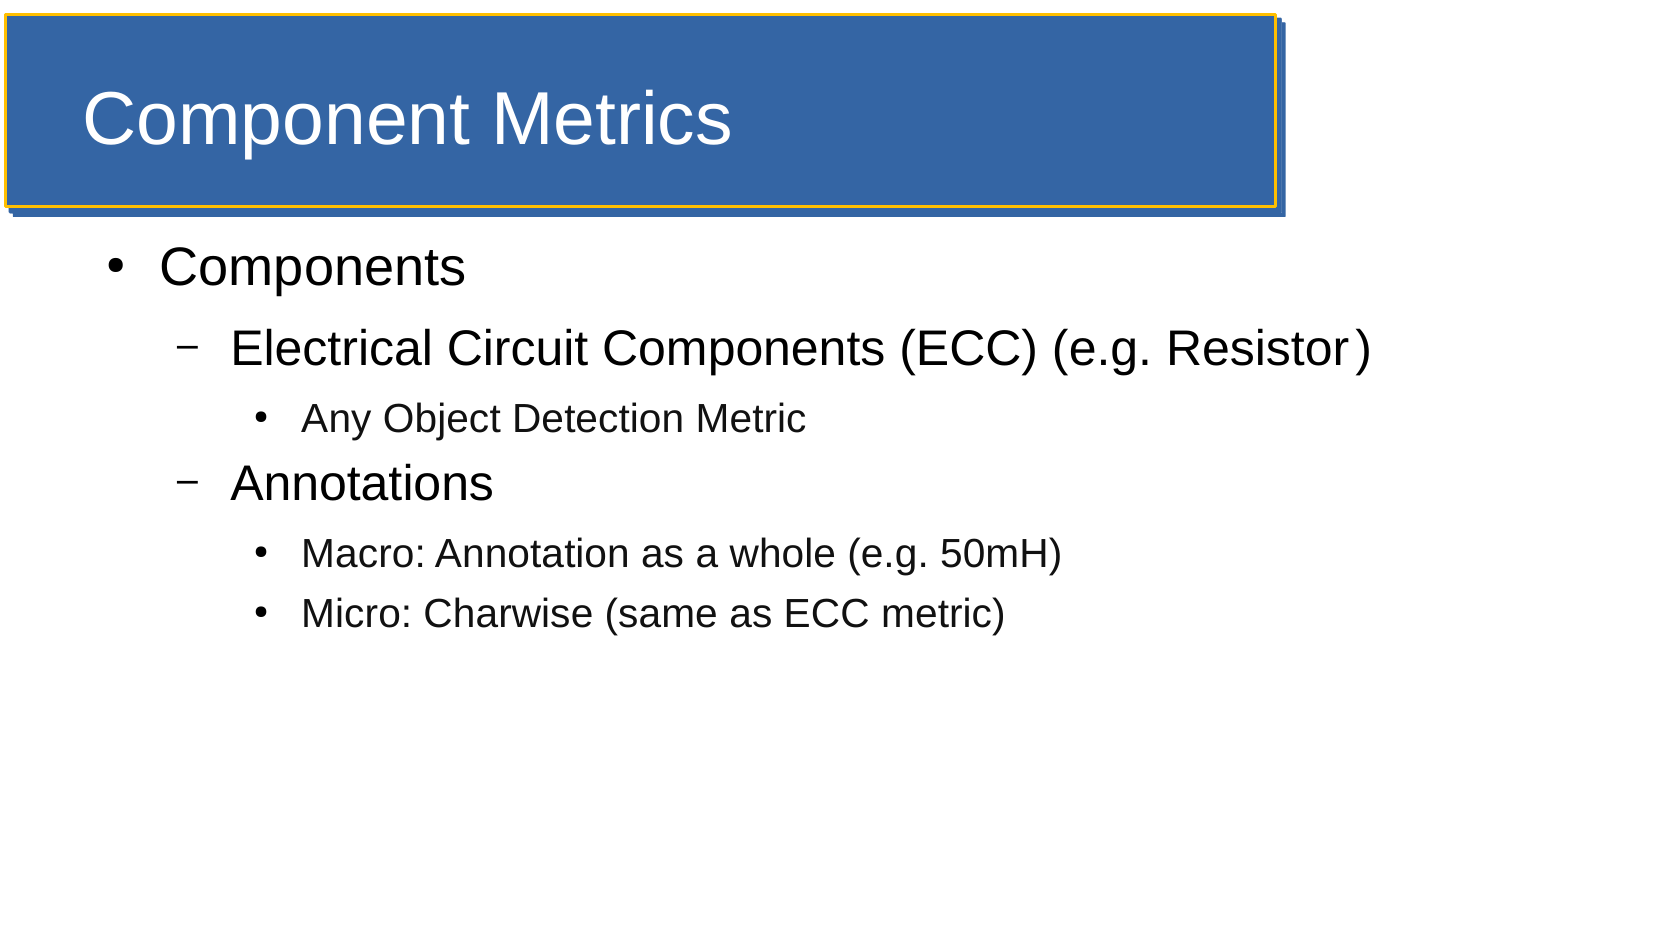

# Component Metrics
Components
Electrical Circuit Components (ECC) (e.g. Resistor	)
Any Object Detection Metric
Annotations
Macro: Annotation as a whole (e.g. 50mH)
Micro: Charwise (same as ECC metric)